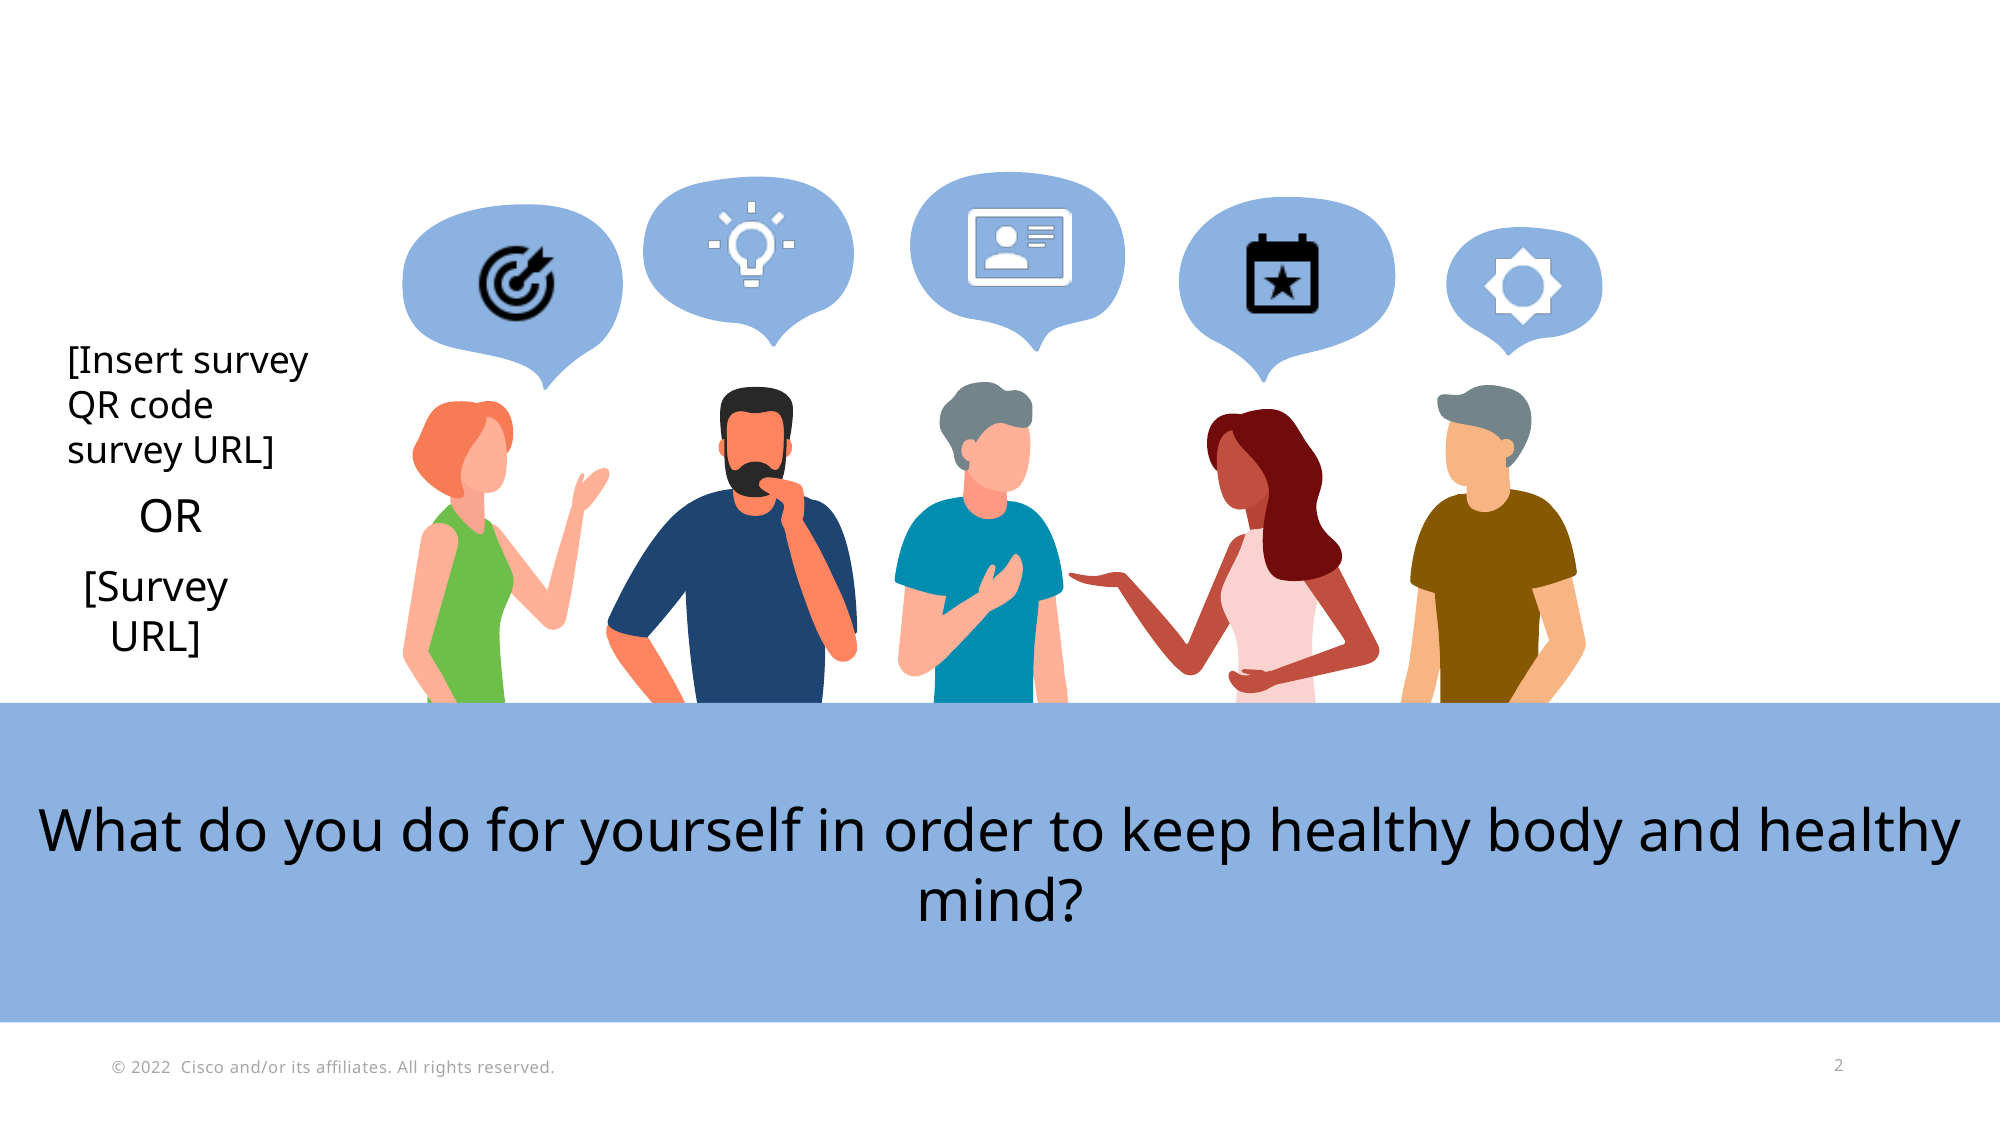

[Insert survey QR code survey URL]
OR
[Survey URL]
What do you do for yourself in order to keep healthy body and healthy mind?